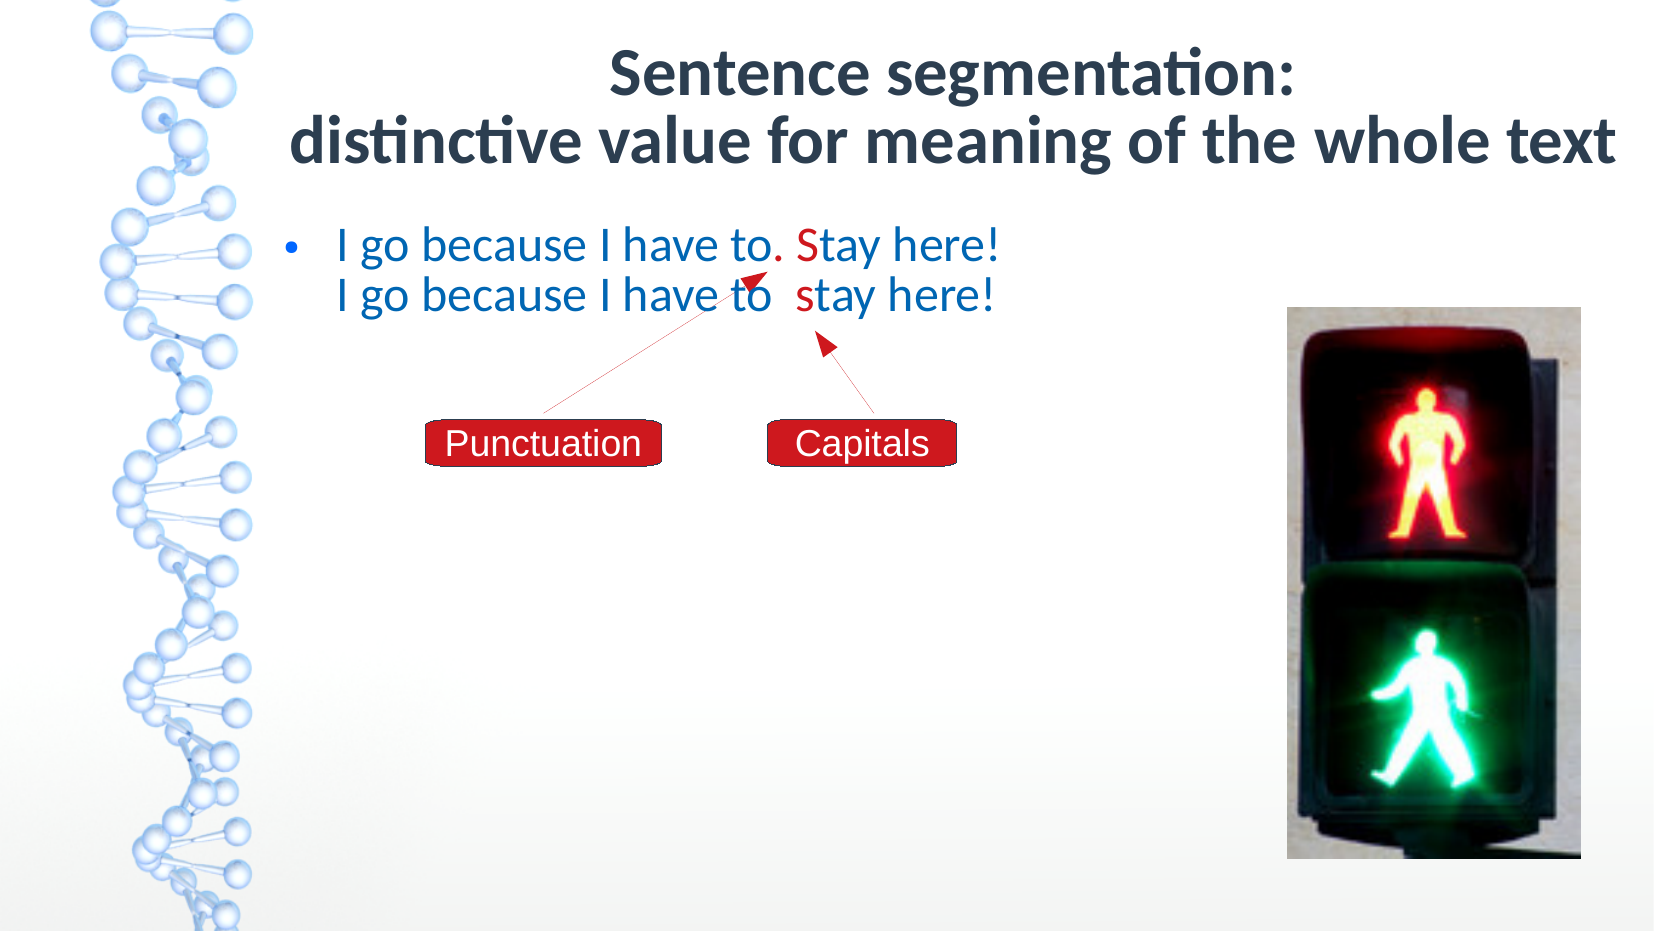

# Sentence segmentation: distinctive value for meaning of the whole text
I go because I have to. Stay here!
I go because I have to stay here!
Capitals
Punctuation